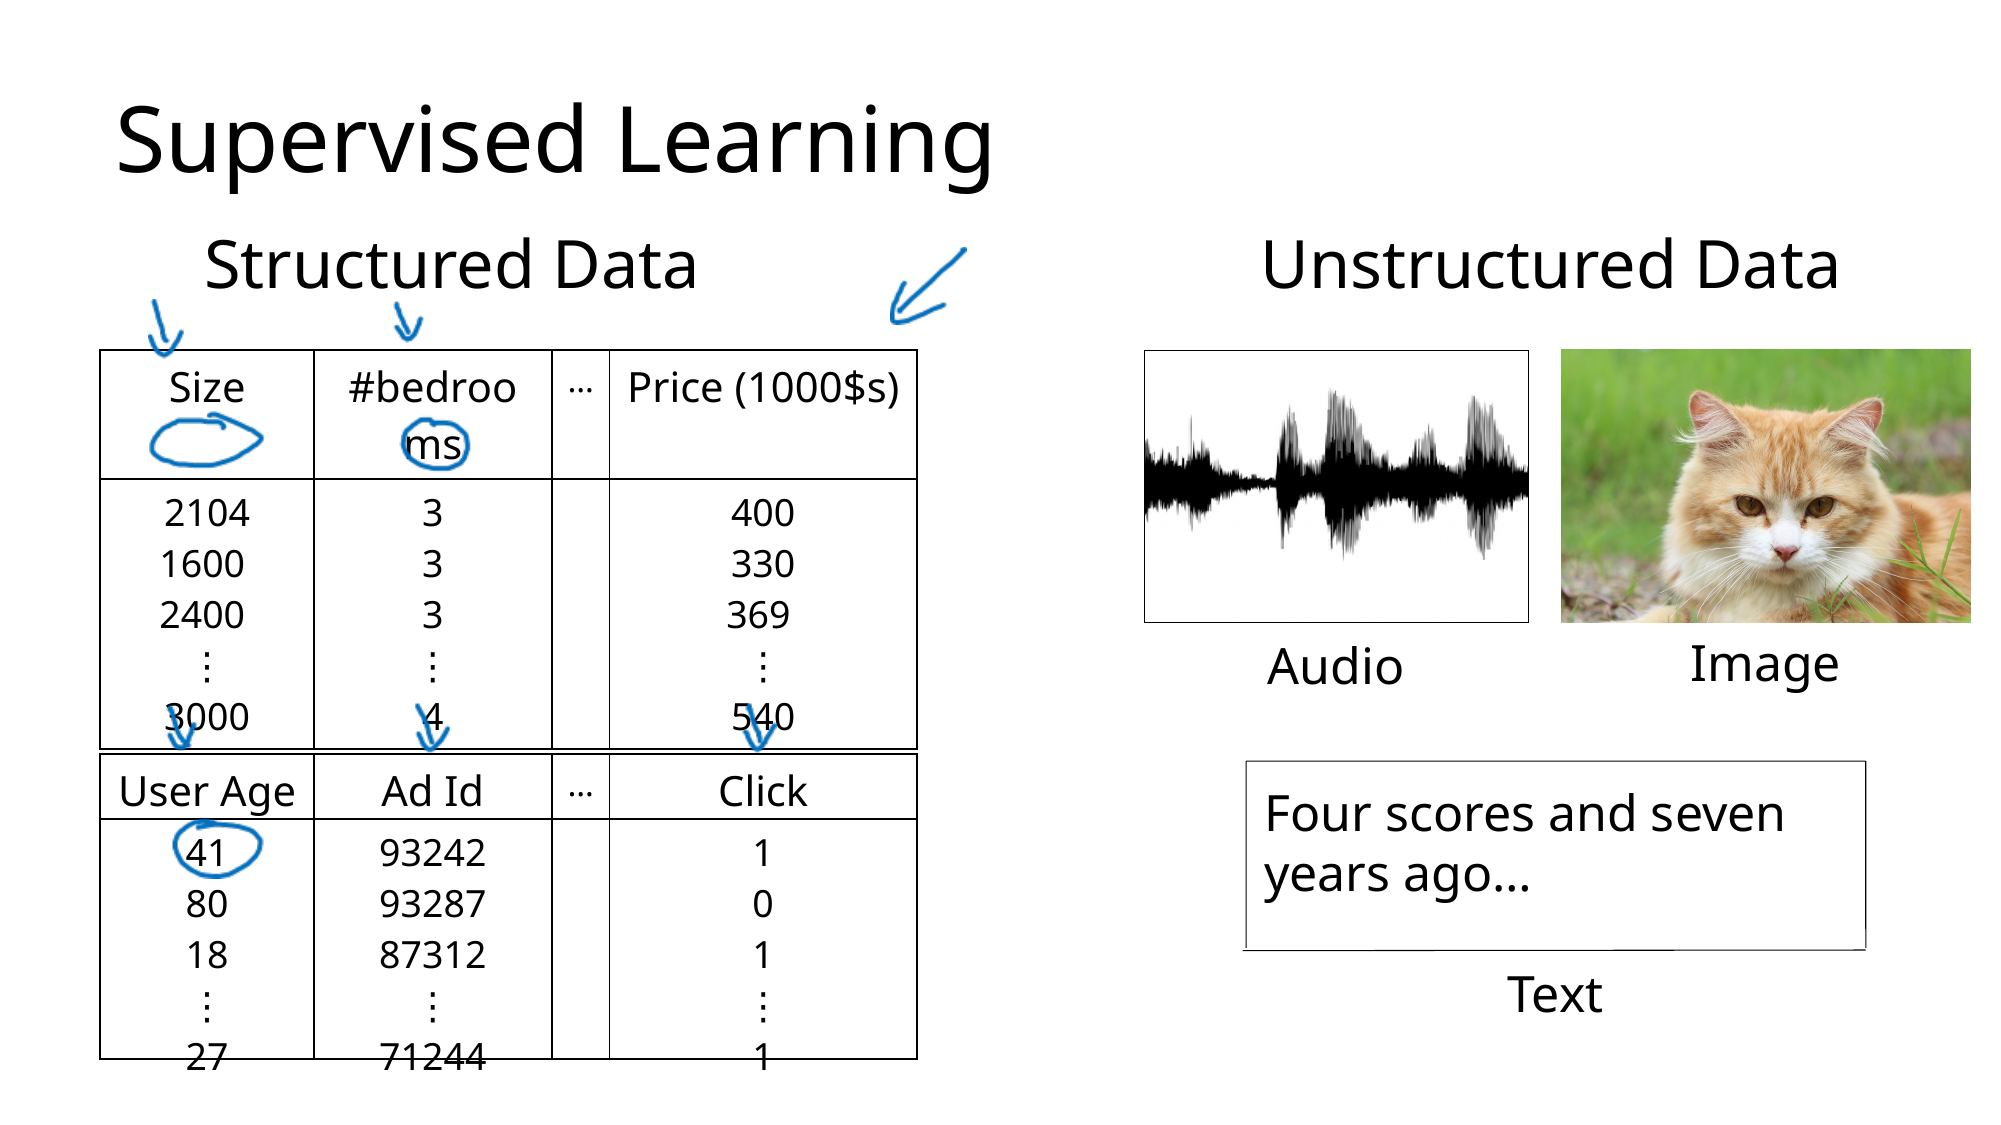

Supervised Learning
Structured Data
Unstructured Data
| Size | #bedrooms | … | Price (1000$s) |
| --- | --- | --- | --- |
| 2104 1600 2400 ⋮ 3000 | 3 3 3 ⋮ 4 | | 400 330 369 ⋮ 540 |
Audio
Image
| User Age | Ad Id | … | Click |
| --- | --- | --- | --- |
| 41 80 18 ⋮ 27 | 93242 93287 87312 ⋮ 71244 | | 1 0 1 ⋮ 1 |
Four scores and seven years ago…
Text